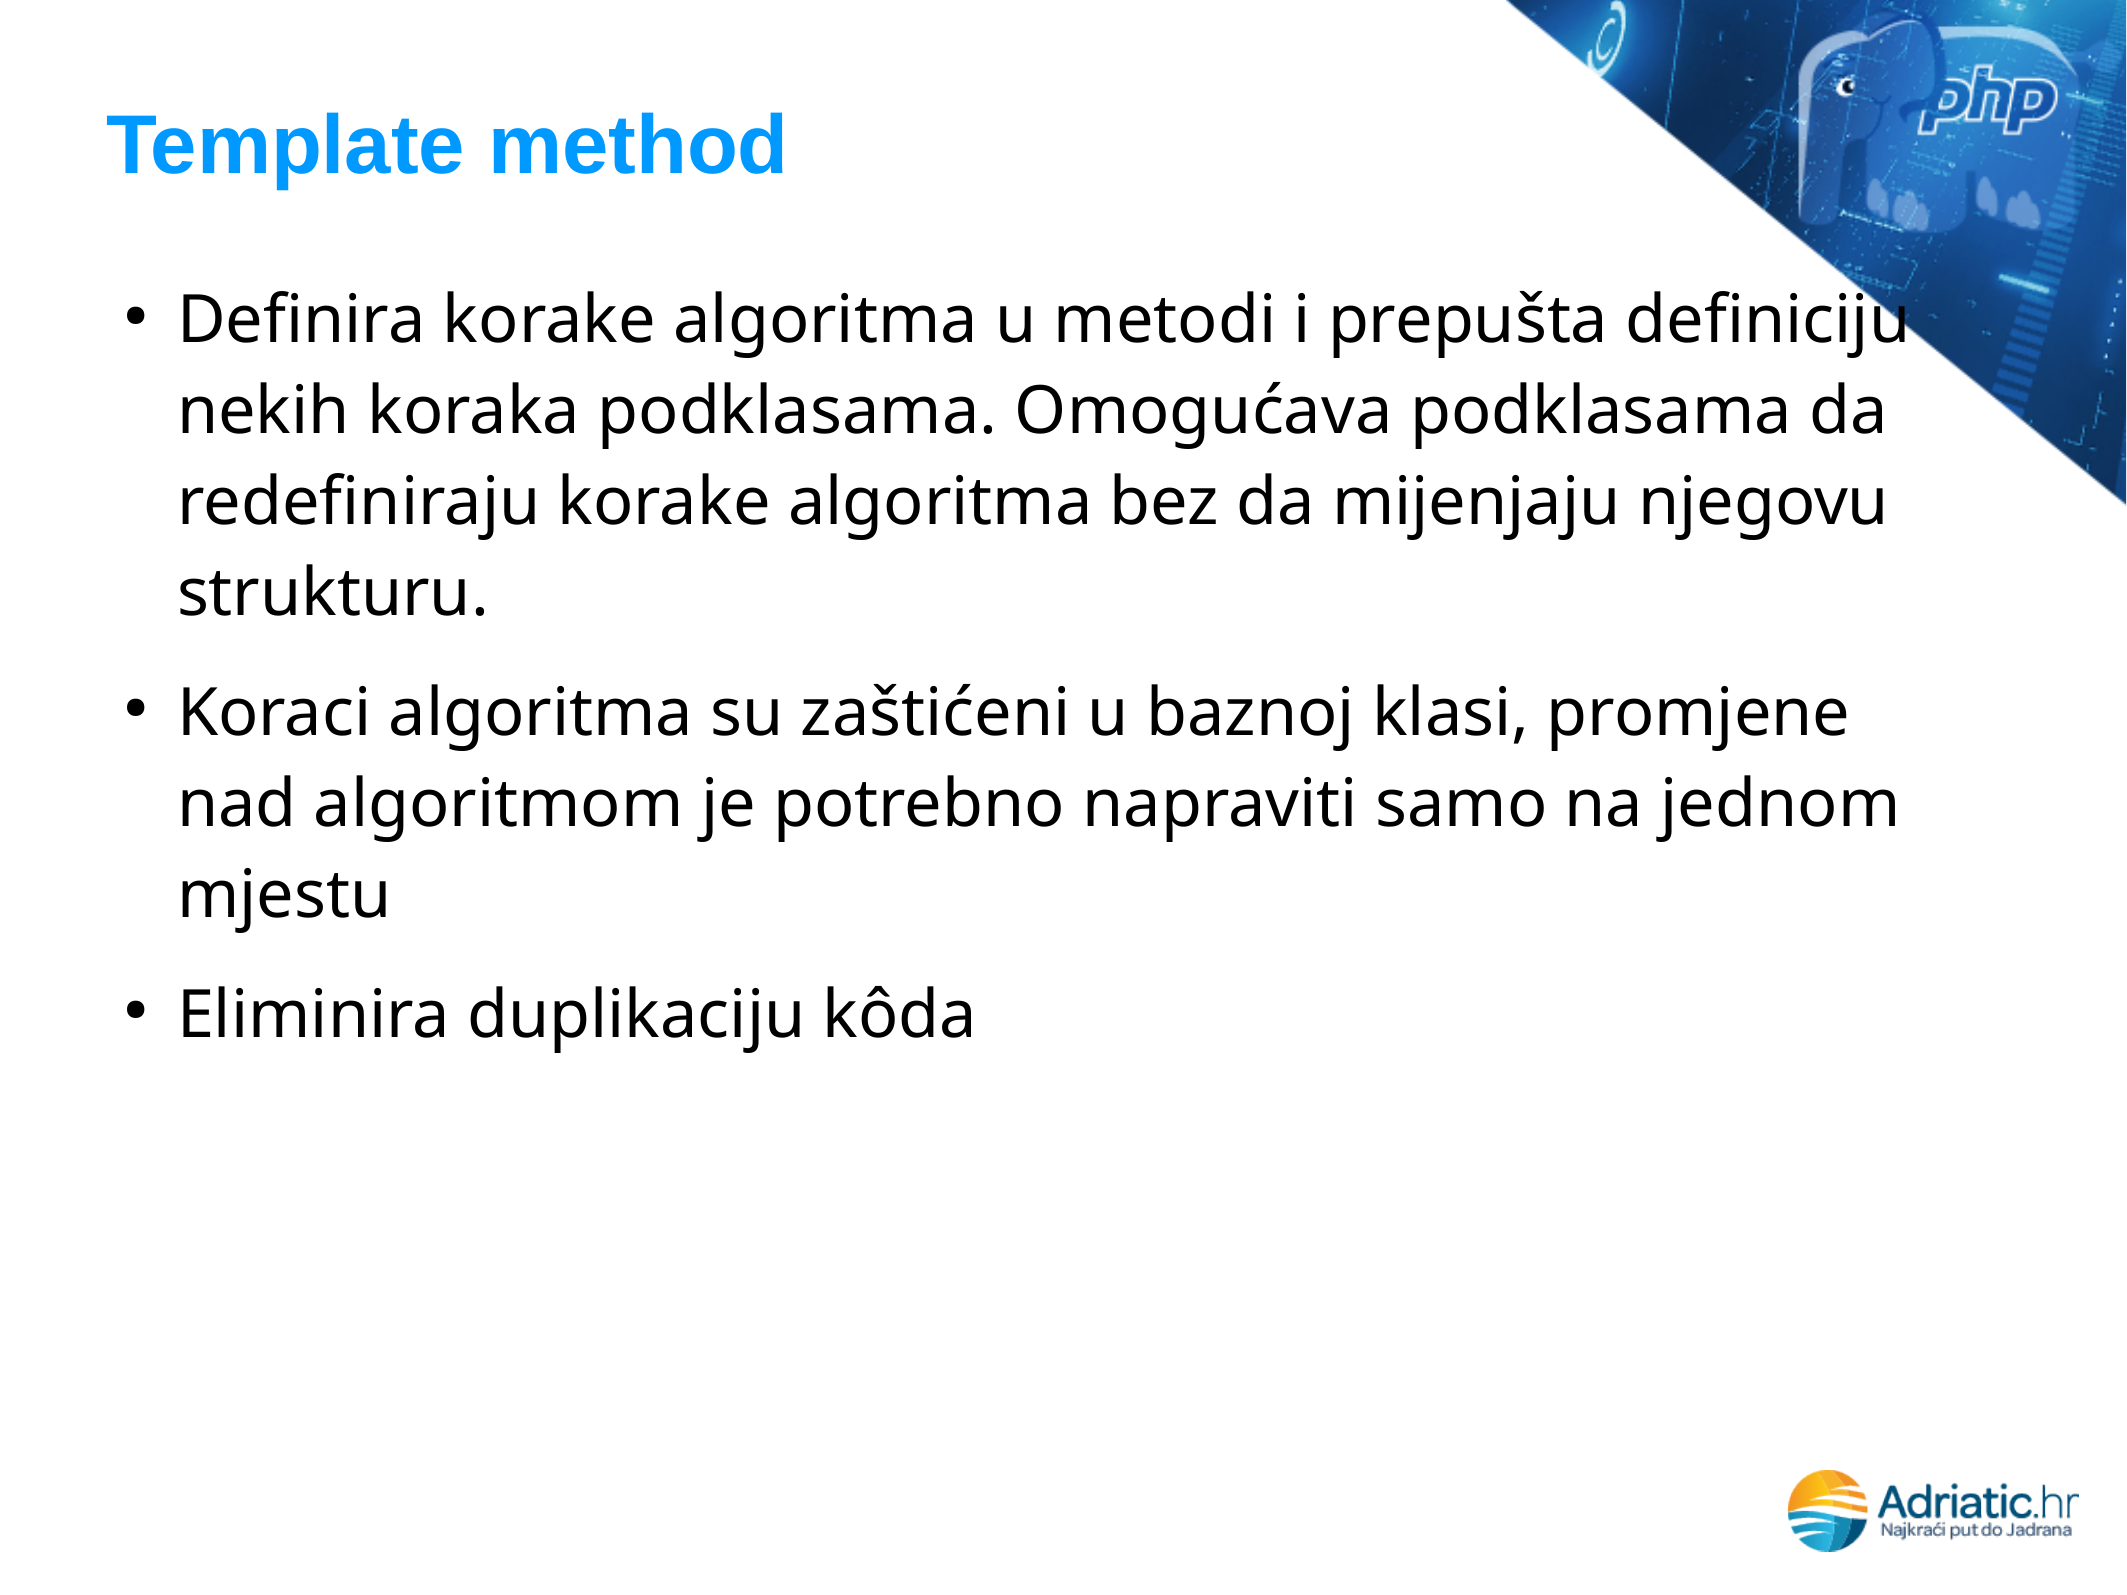

# Template method
Definira korake algoritma u metodi i prepušta definiciju nekih koraka podklasama. Omogućava podklasama da redefiniraju korake algoritma bez da mijenjaju njegovu strukturu.
Koraci algoritma su zaštićeni u baznoj klasi, promjene nad algoritmom je potrebno napraviti samo na jednom mjestu
Eliminira duplikaciju kôda